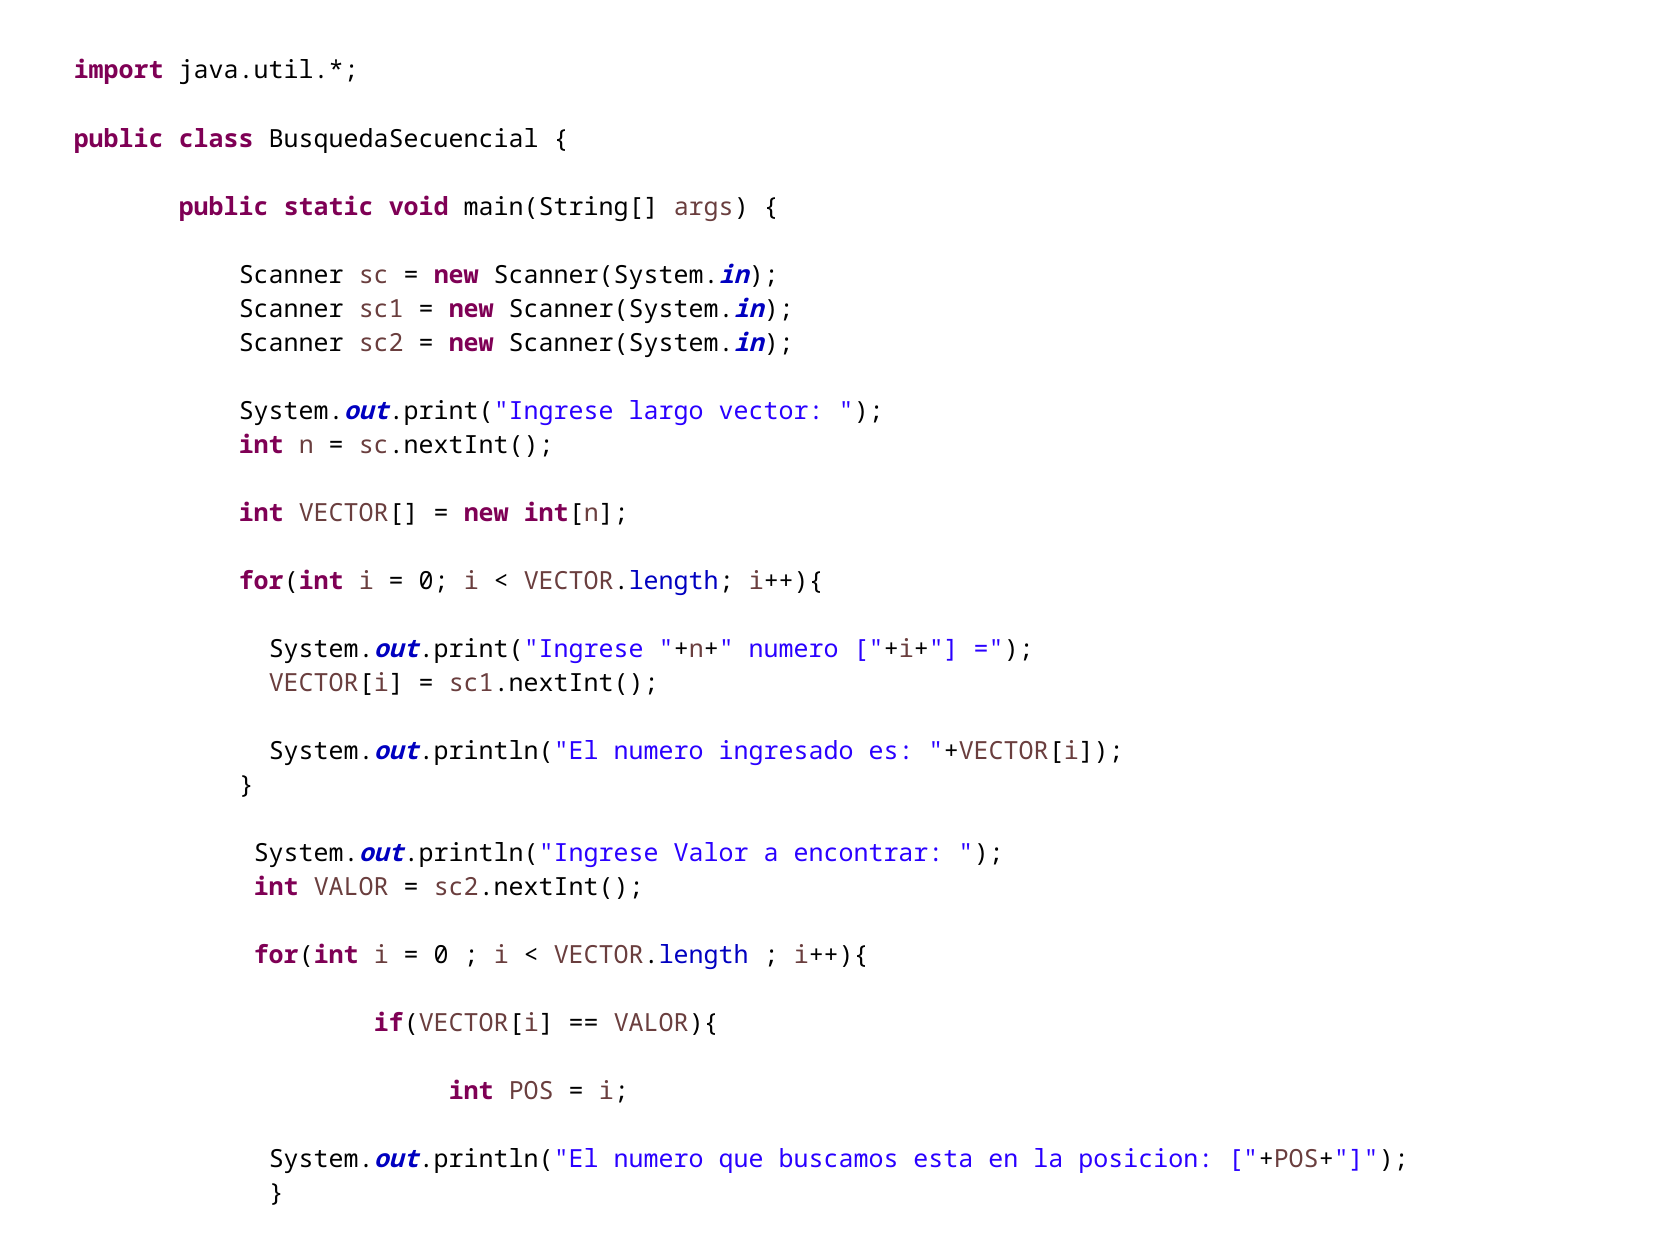

import java.util.*;
public class BusquedaSecuencial {
 public static void main(String[] args) {
 Scanner sc = new Scanner(System.in);
 Scanner sc1 = new Scanner(System.in);
 Scanner sc2 = new Scanner(System.in);
 System.out.print("Ingrese largo vector: ");
 int n = sc.nextInt();
 int VECTOR[] = new int[n];
 for(int i = 0; i < VECTOR.length; i++){
 System.out.print("Ingrese "+n+" numero ["+i+"] =");
 VECTOR[i] = sc1.nextInt();
 System.out.println("El numero ingresado es: "+VECTOR[i]);
 }
 System.out.println("Ingrese Valor a encontrar: ");
 int VALOR = sc2.nextInt();
 for(int i = 0 ; i < VECTOR.length ; i++){
 if(VECTOR[i] == VALOR){
 int POS = i;
 System.out.println("El numero que buscamos esta en la posicion: ["+POS+"]");
 }
 }
 }
}